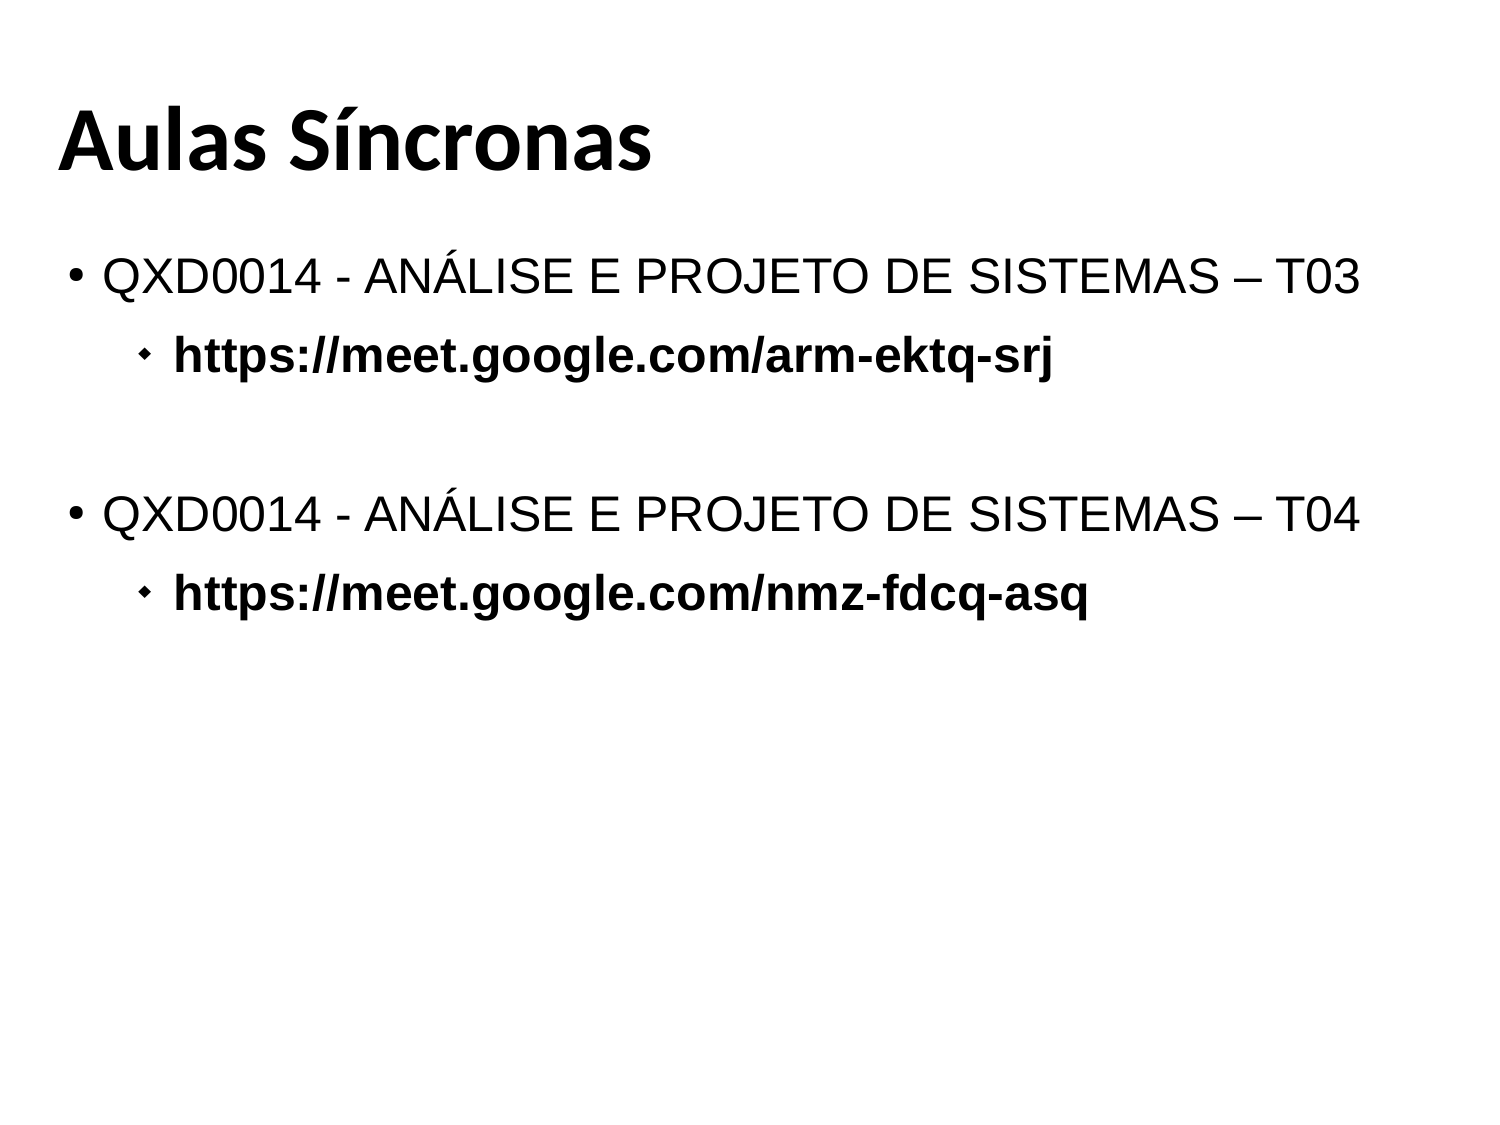

# Aulas Síncronas
QXD0014 - ANÁLISE E PROJETO DE SISTEMAS – T03
https://meet.google.com/arm-ektq-srj
QXD0014 - ANÁLISE E PROJETO DE SISTEMAS – T04
https://meet.google.com/nmz-fdcq-asq